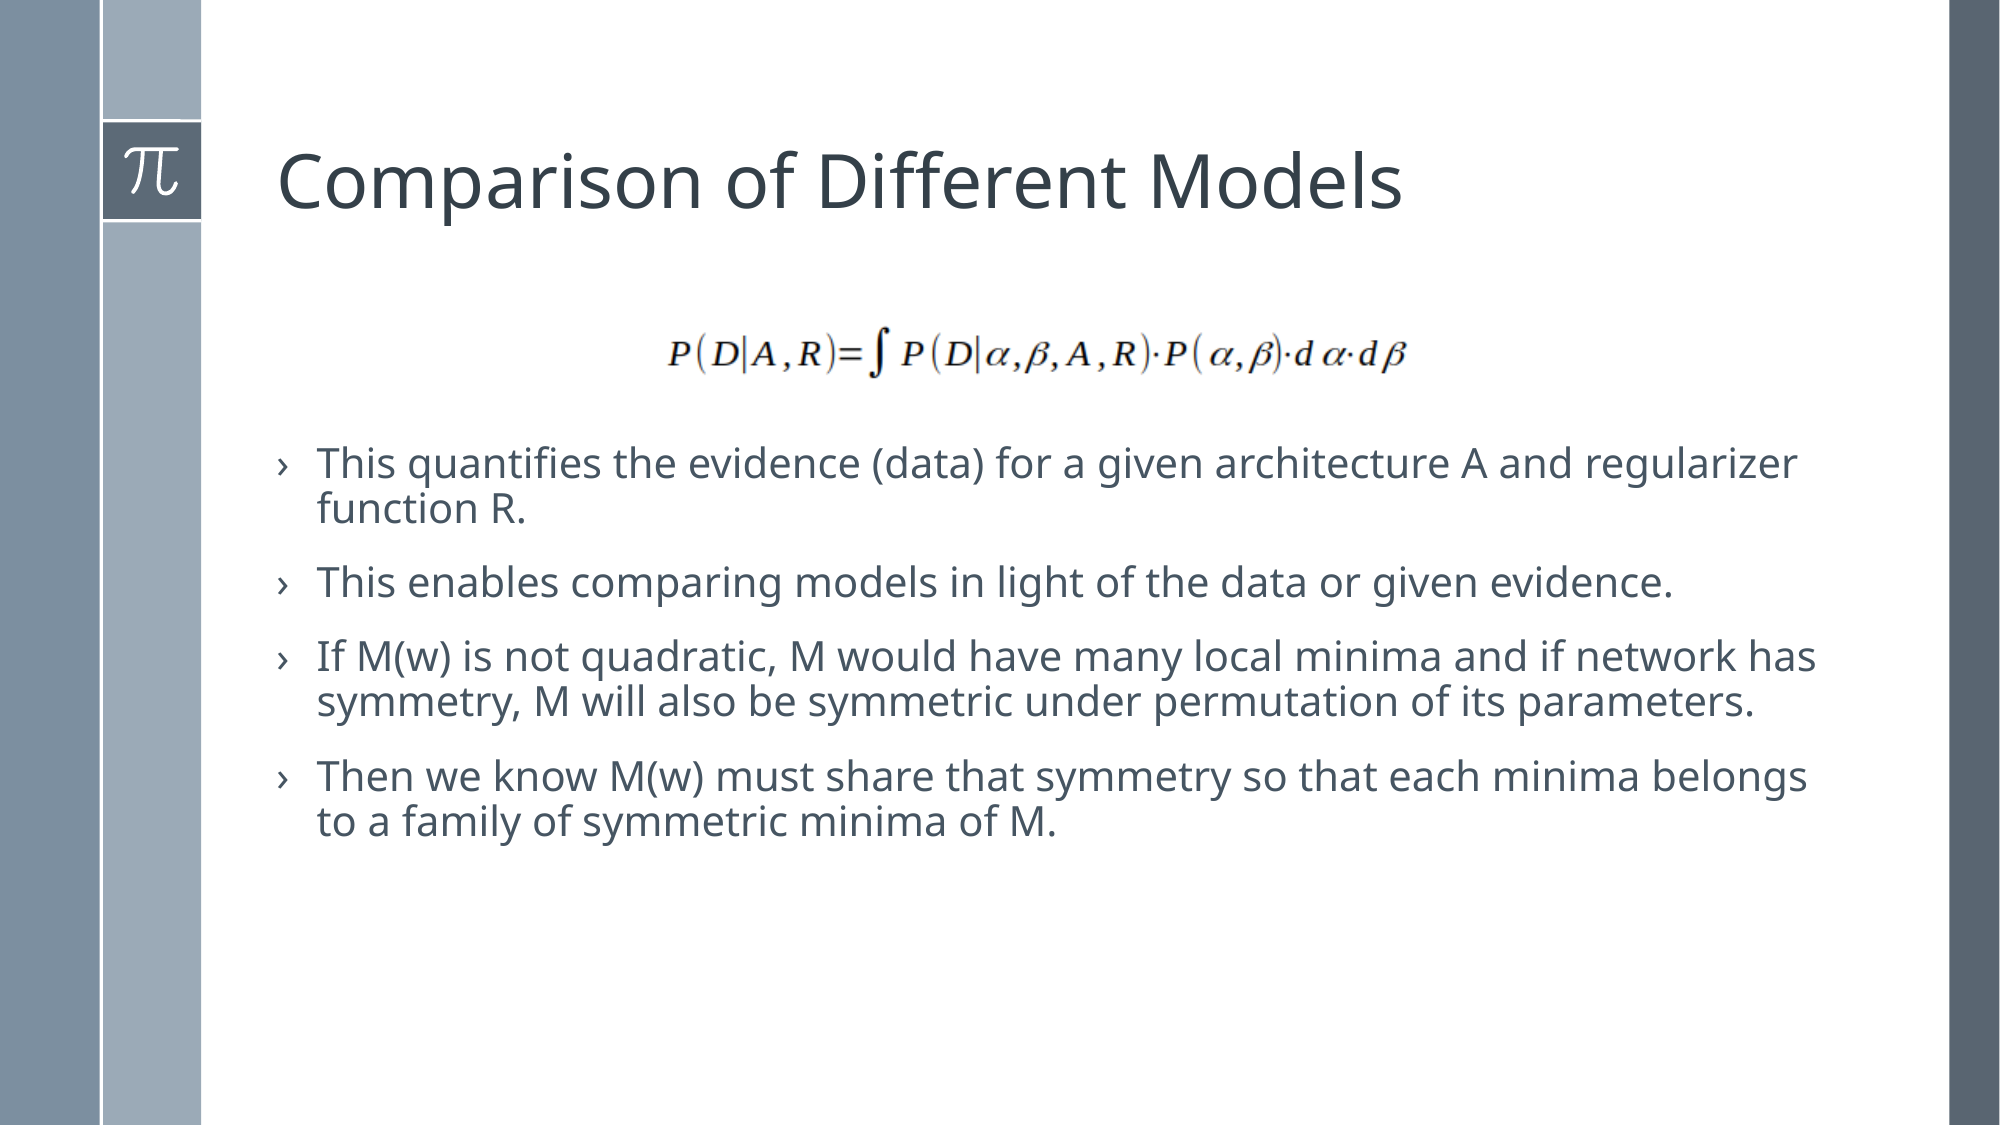

Comparison of Different Models
This quantifies the evidence (data) for a given architecture A and regularizer function R.
This enables comparing models in light of the data or given evidence.
If M(w) is not quadratic, M would have many local minima and if network has symmetry, M will also be symmetric under permutation of its parameters.
Then we know M(w) must share that symmetry so that each minima belongs to a family of symmetric minima of M.